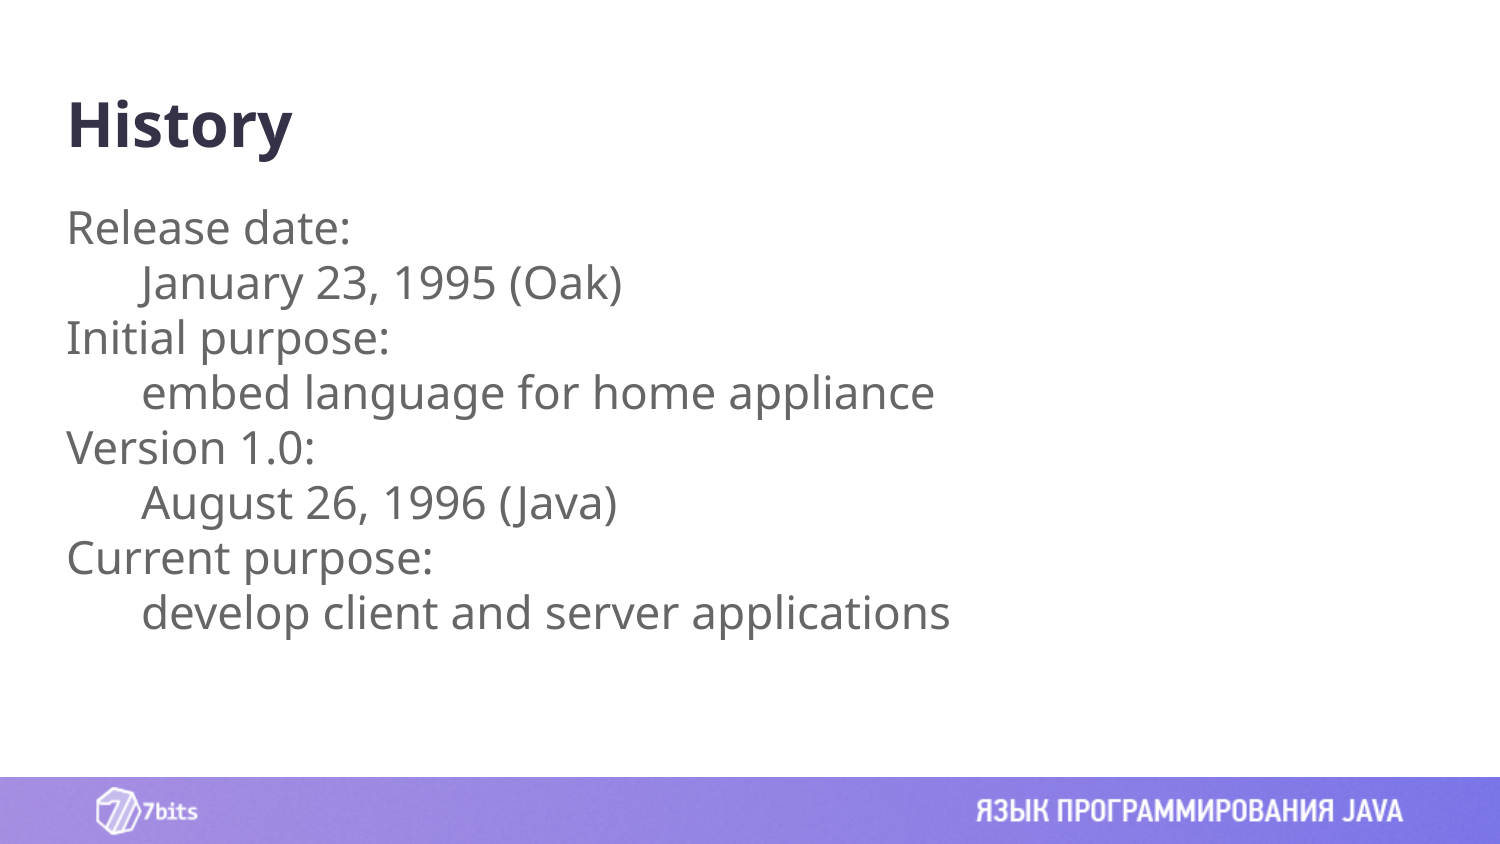

# History
Release date:
	January 23, 1995 (Oak)
Initial purpose:
	embed language for home appliance
Version 1.0:
	August 26, 1996 (Java)
Current purpose:
	develop client and server applications